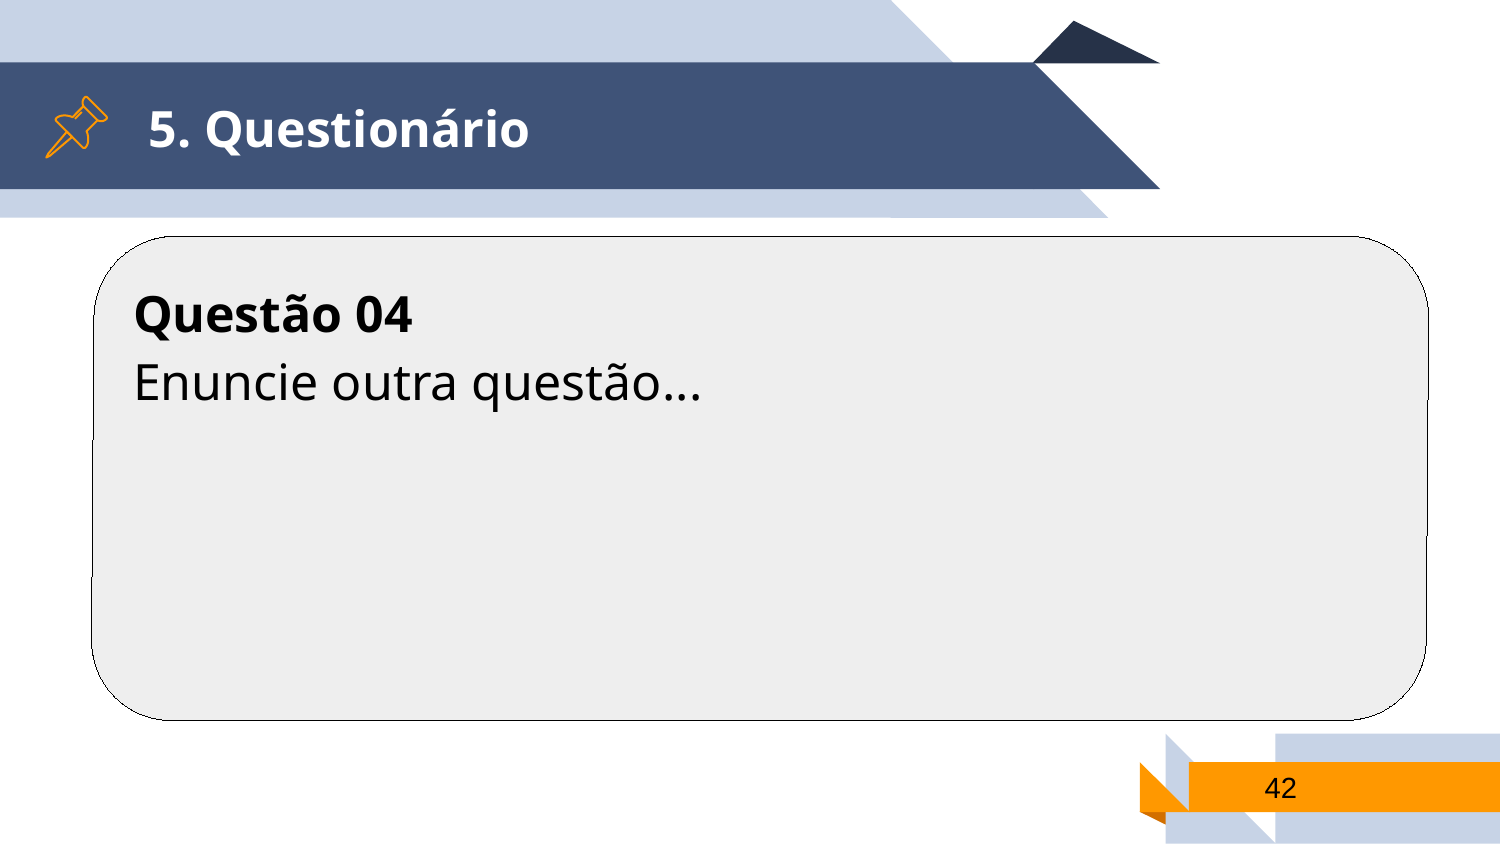

# 5. Questionário
Questão 04
Enuncie outra questão...